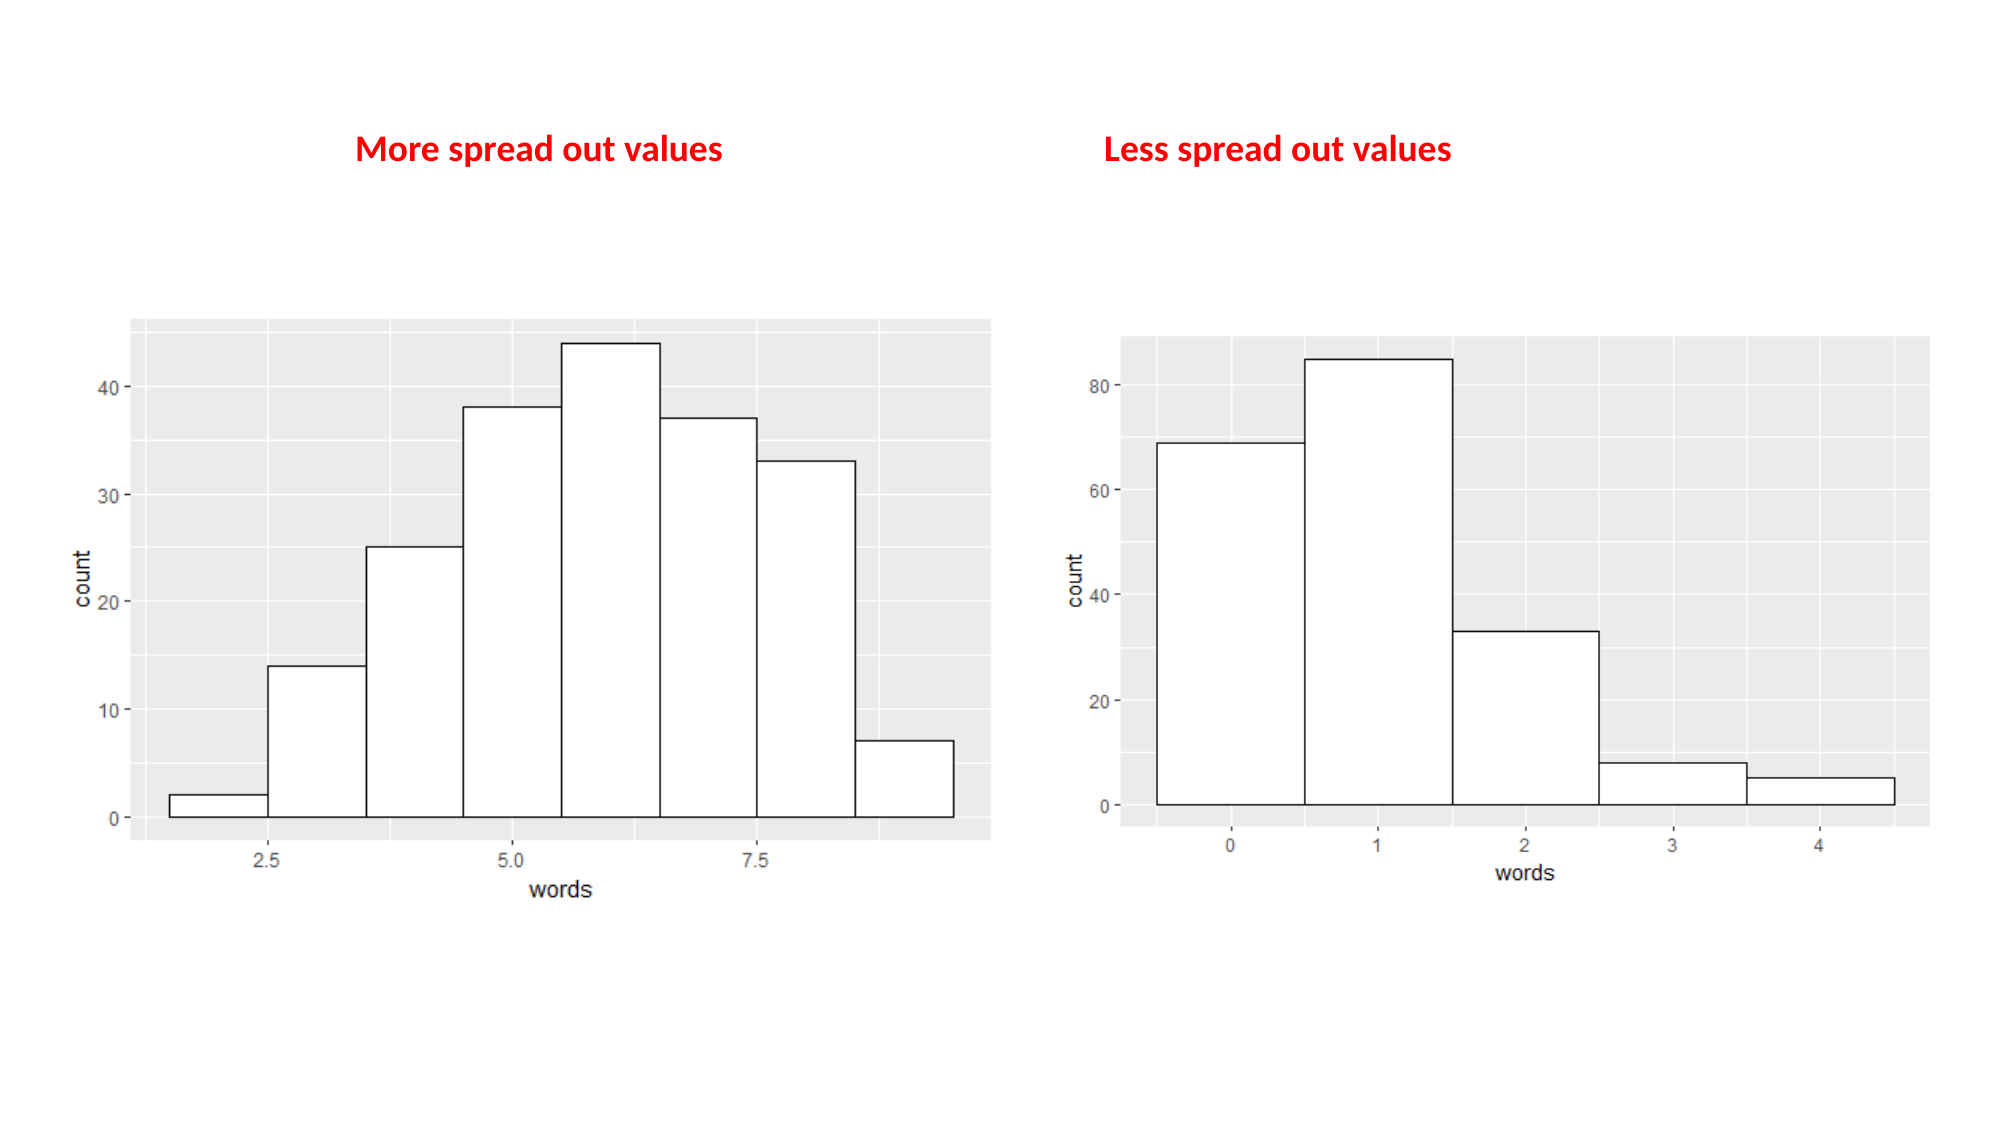

More spread out values Less spread out values